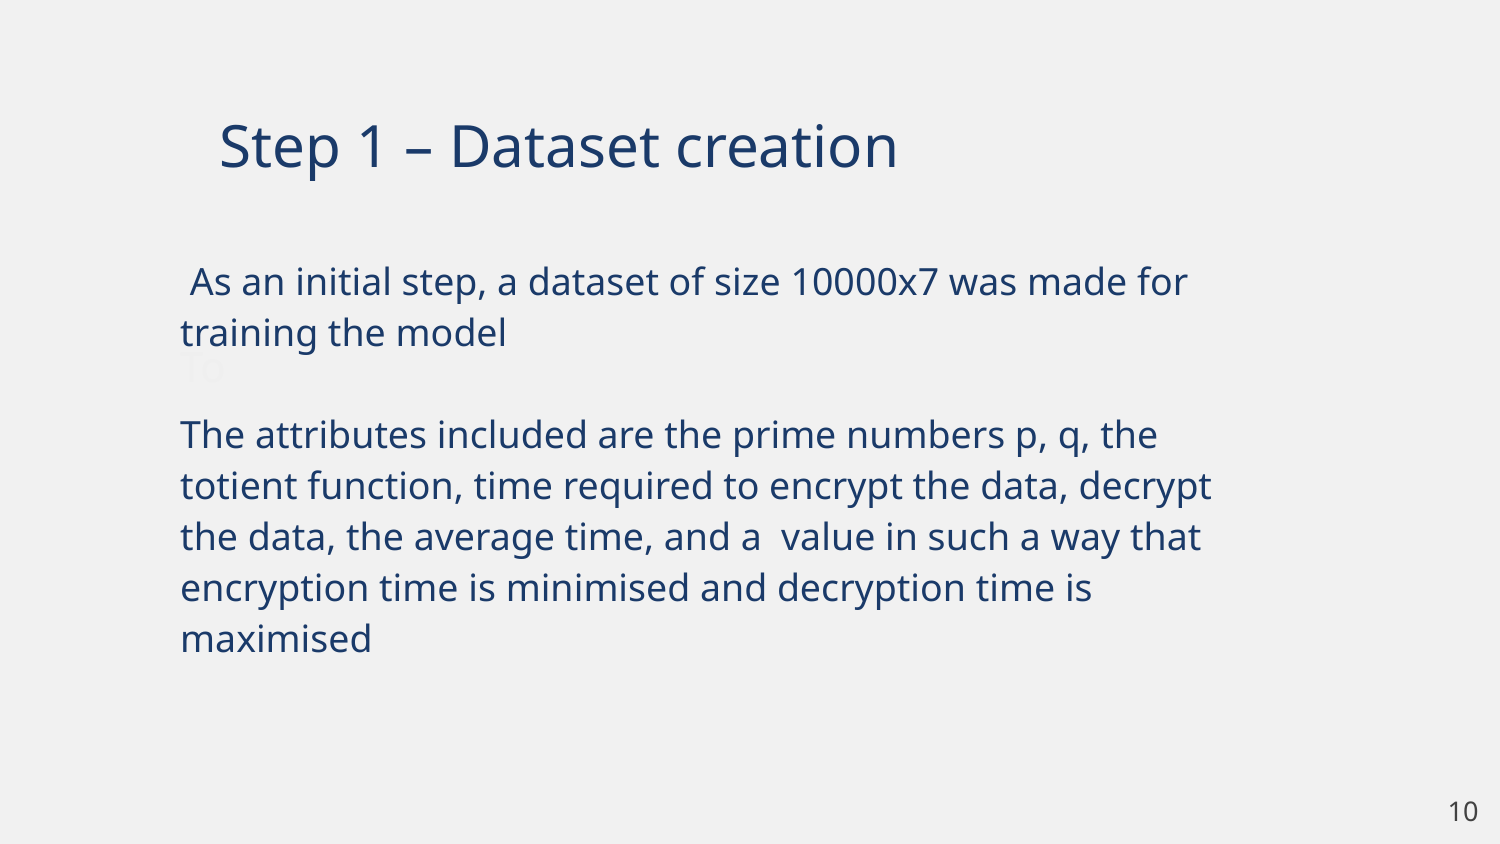

Step 1 – Dataset creation
To
 As an initial step, a dataset of size 10000x7 was made for training the model
The attributes included are the prime numbers p, q, the totient function, time required to encrypt the data, decrypt the data, the average time, and a value in such a way that encryption time is minimised and decryption time is maximised